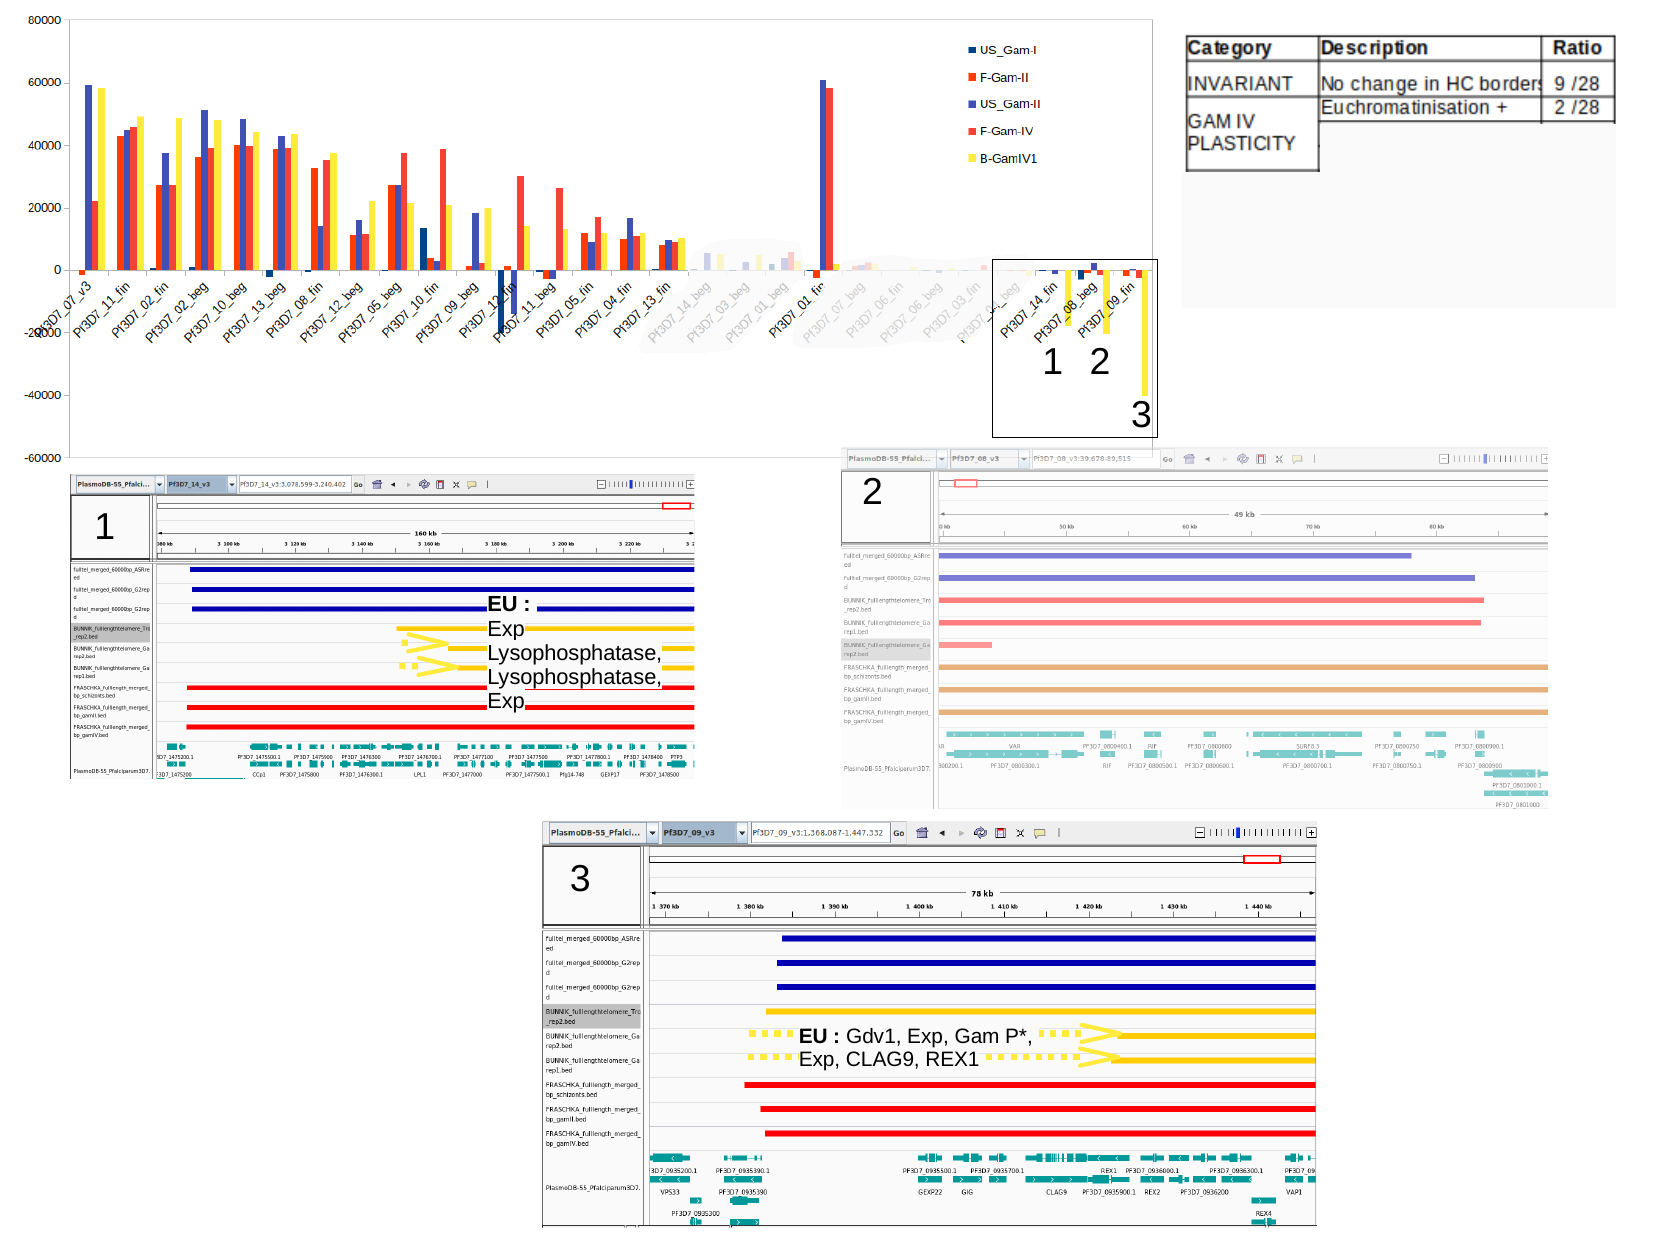

1
2
3
2
1
EU :
Exp
Lysophosphatase,
Lysophosphatase,
Exp
3
EU : Gdv1, Exp, Gam P*,
Exp, CLAG9, REX1